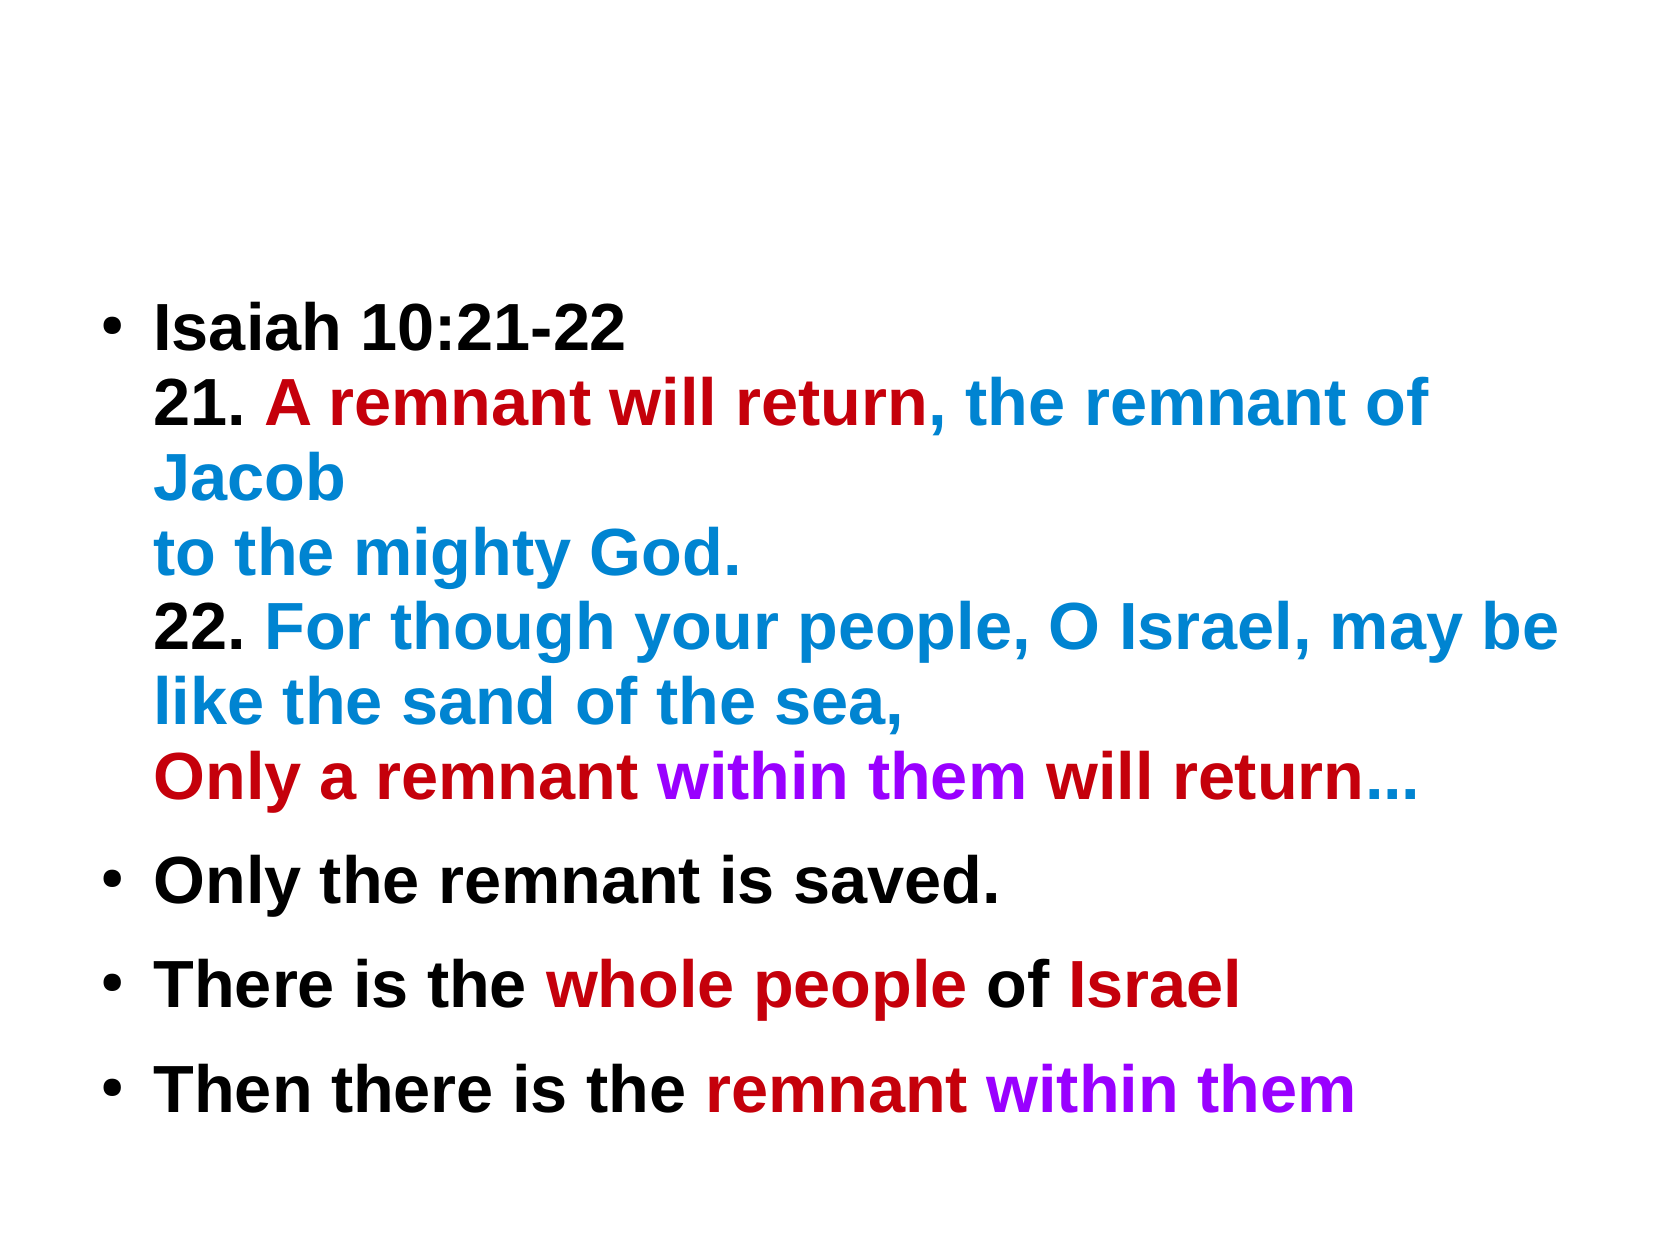

#
Isaiah 10:21-22
21. A remnant will return, the remnant of Jacob
to the mighty God.
22. For though your people, O Israel, may be like the sand of the sea,
Only a remnant within them will return...
Only the remnant is saved.
There is the whole people of Israel
Then there is the remnant within them